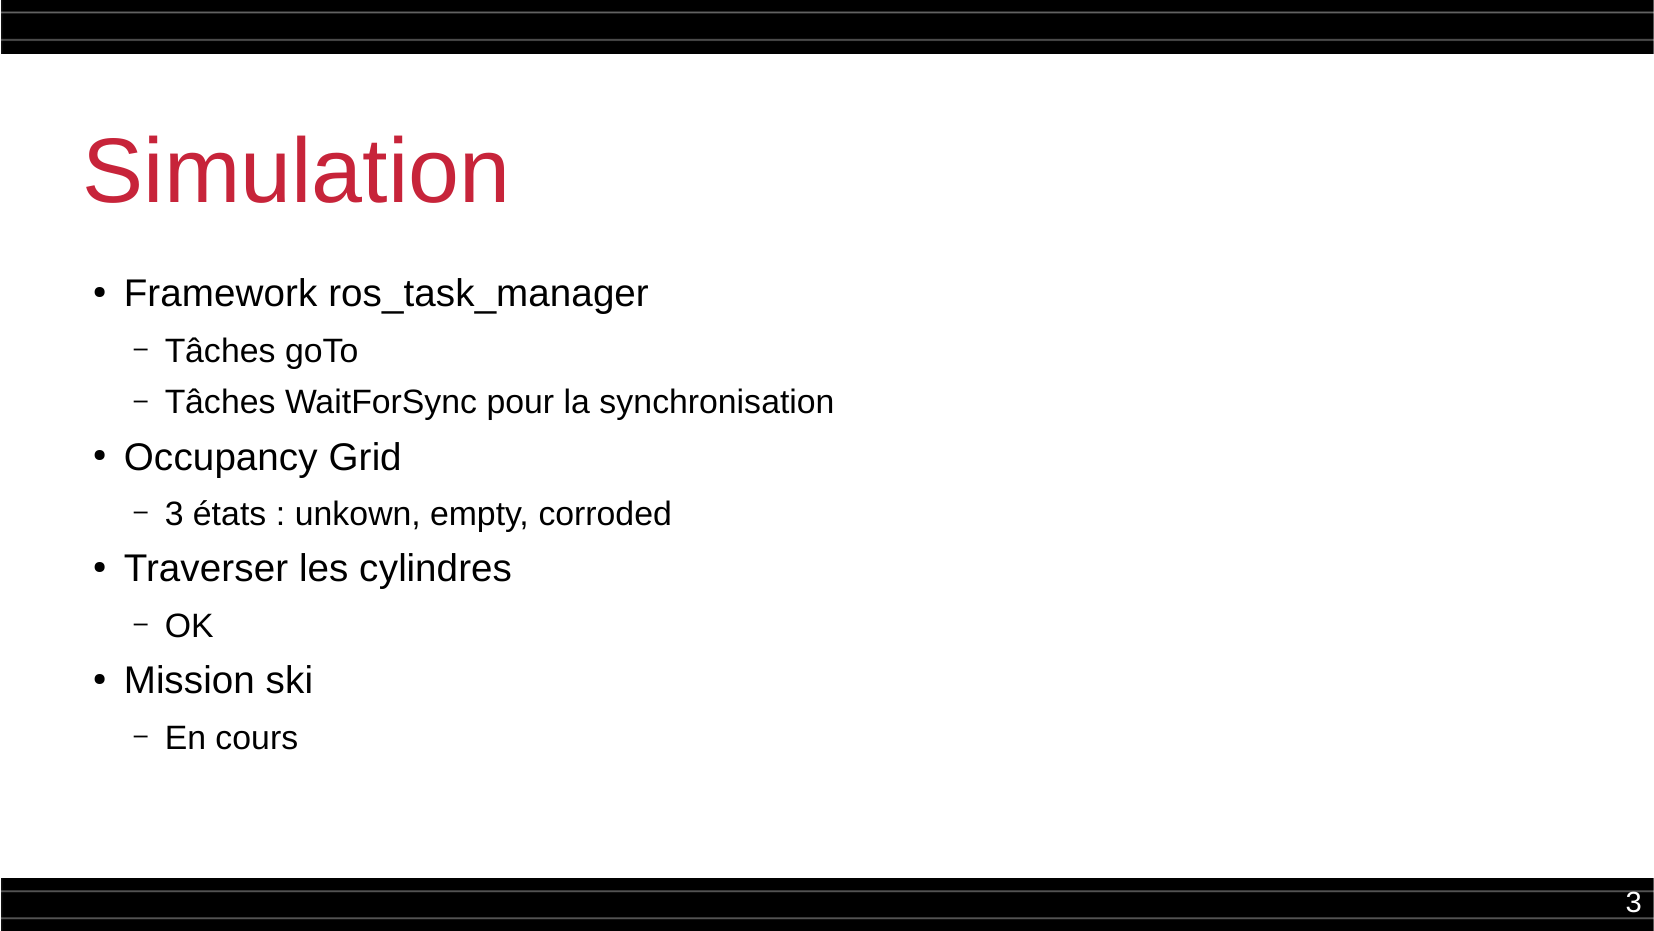

# Simulation
Framework ros_task_manager
Tâches goTo
Tâches WaitForSync pour la synchronisation
Occupancy Grid
3 états : unkown, empty, corroded
Traverser les cylindres
OK
Mission ski
En cours